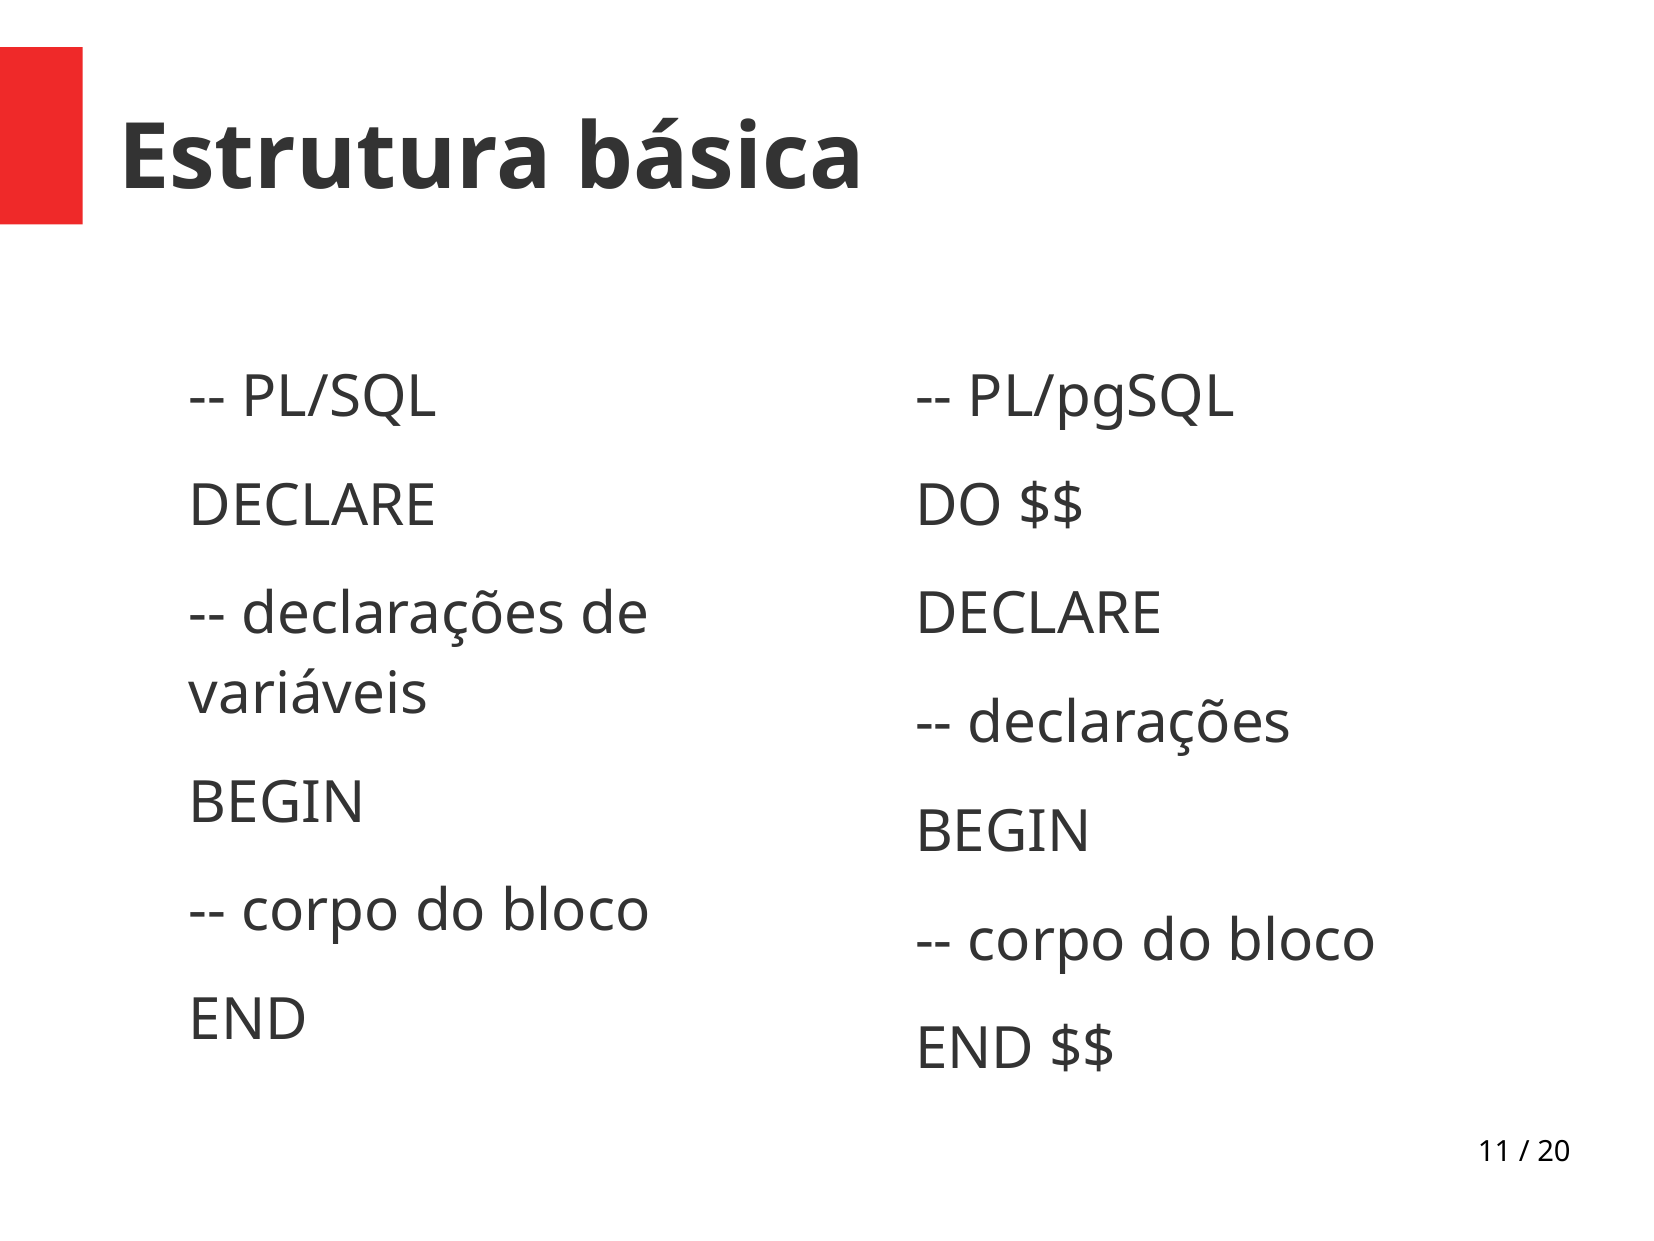

# Estrutura básica
-- PL/SQL
DECLARE
-- declarações de variáveis
BEGIN
-- corpo do bloco
END
-- PL/pgSQL
DO $$
DECLARE
-- declarações
BEGIN
-- corpo do bloco
END $$
11